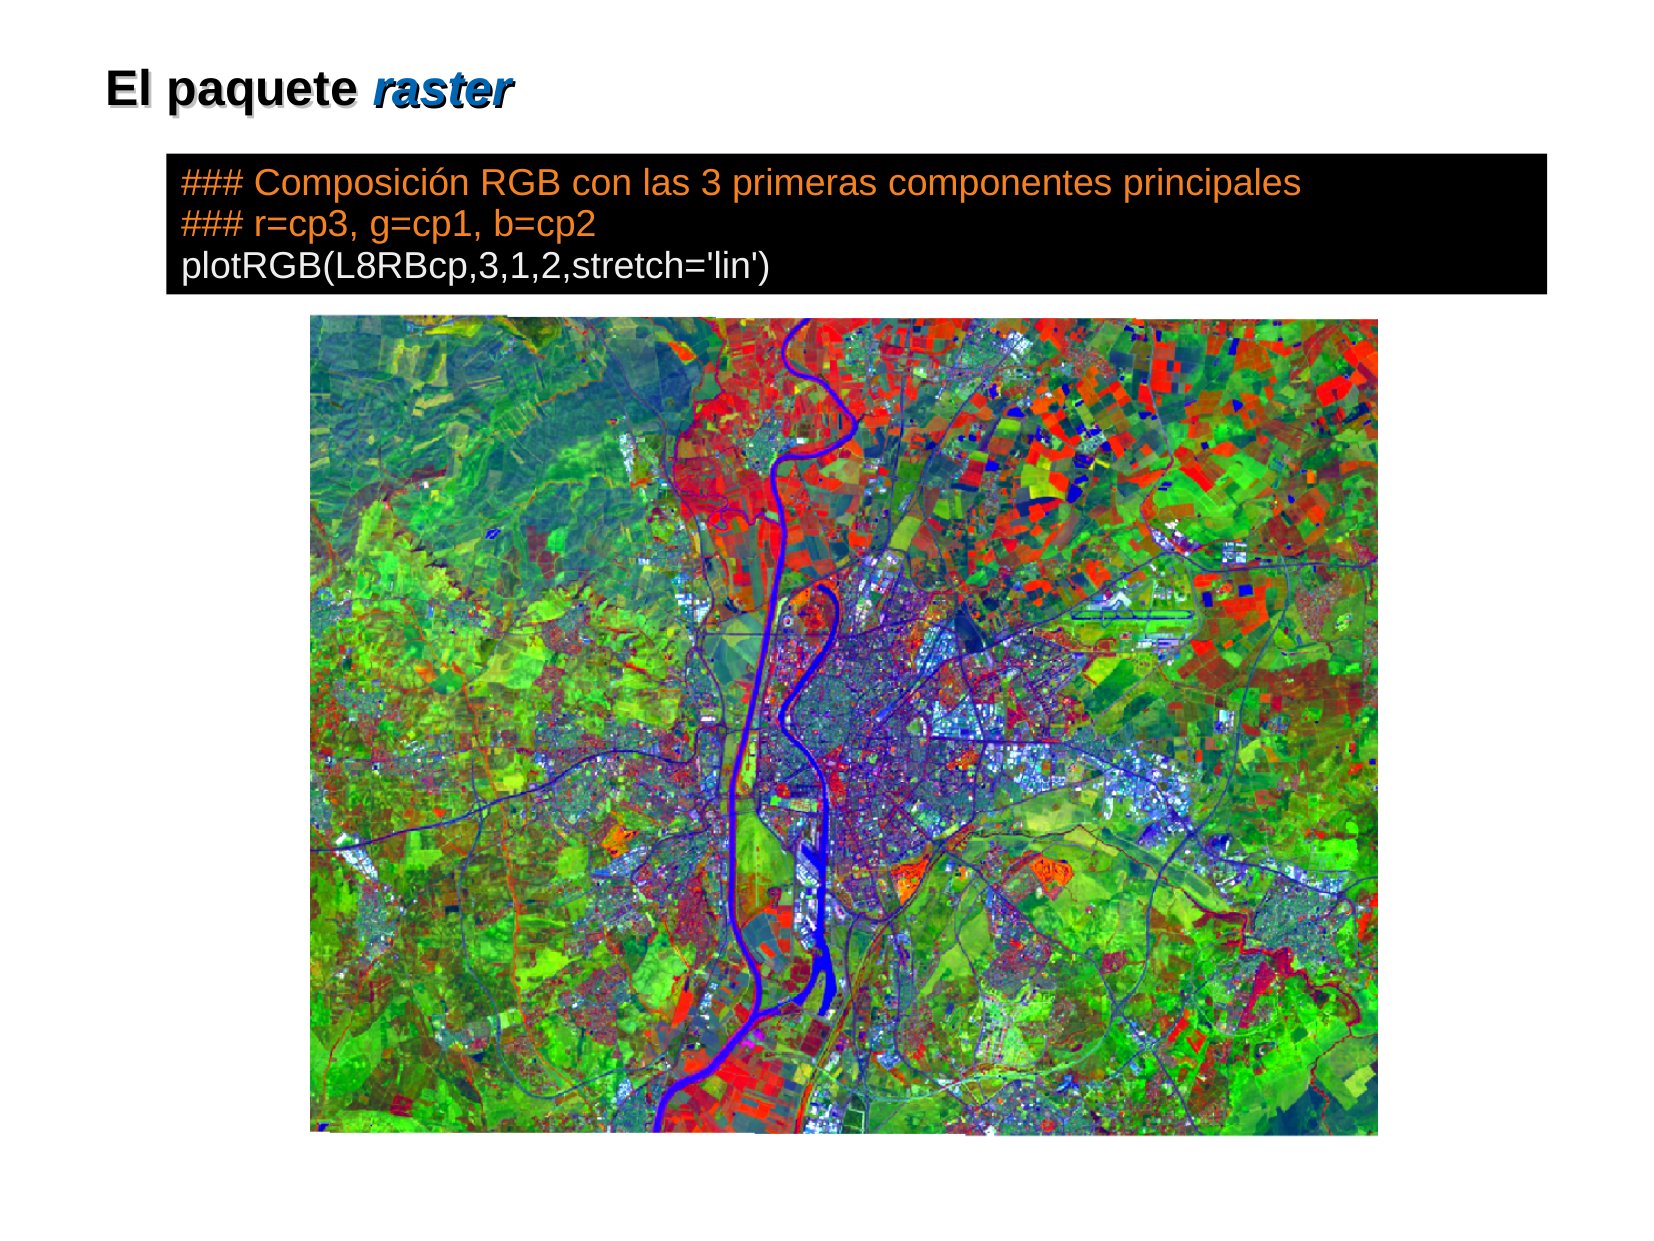

El paquete raster
### Composición RGB con las 3 primeras componentes principales
### r=cp3, g=cp1, b=cp2
plotRGB(L8RBcp,3,1,2,stretch='lin')